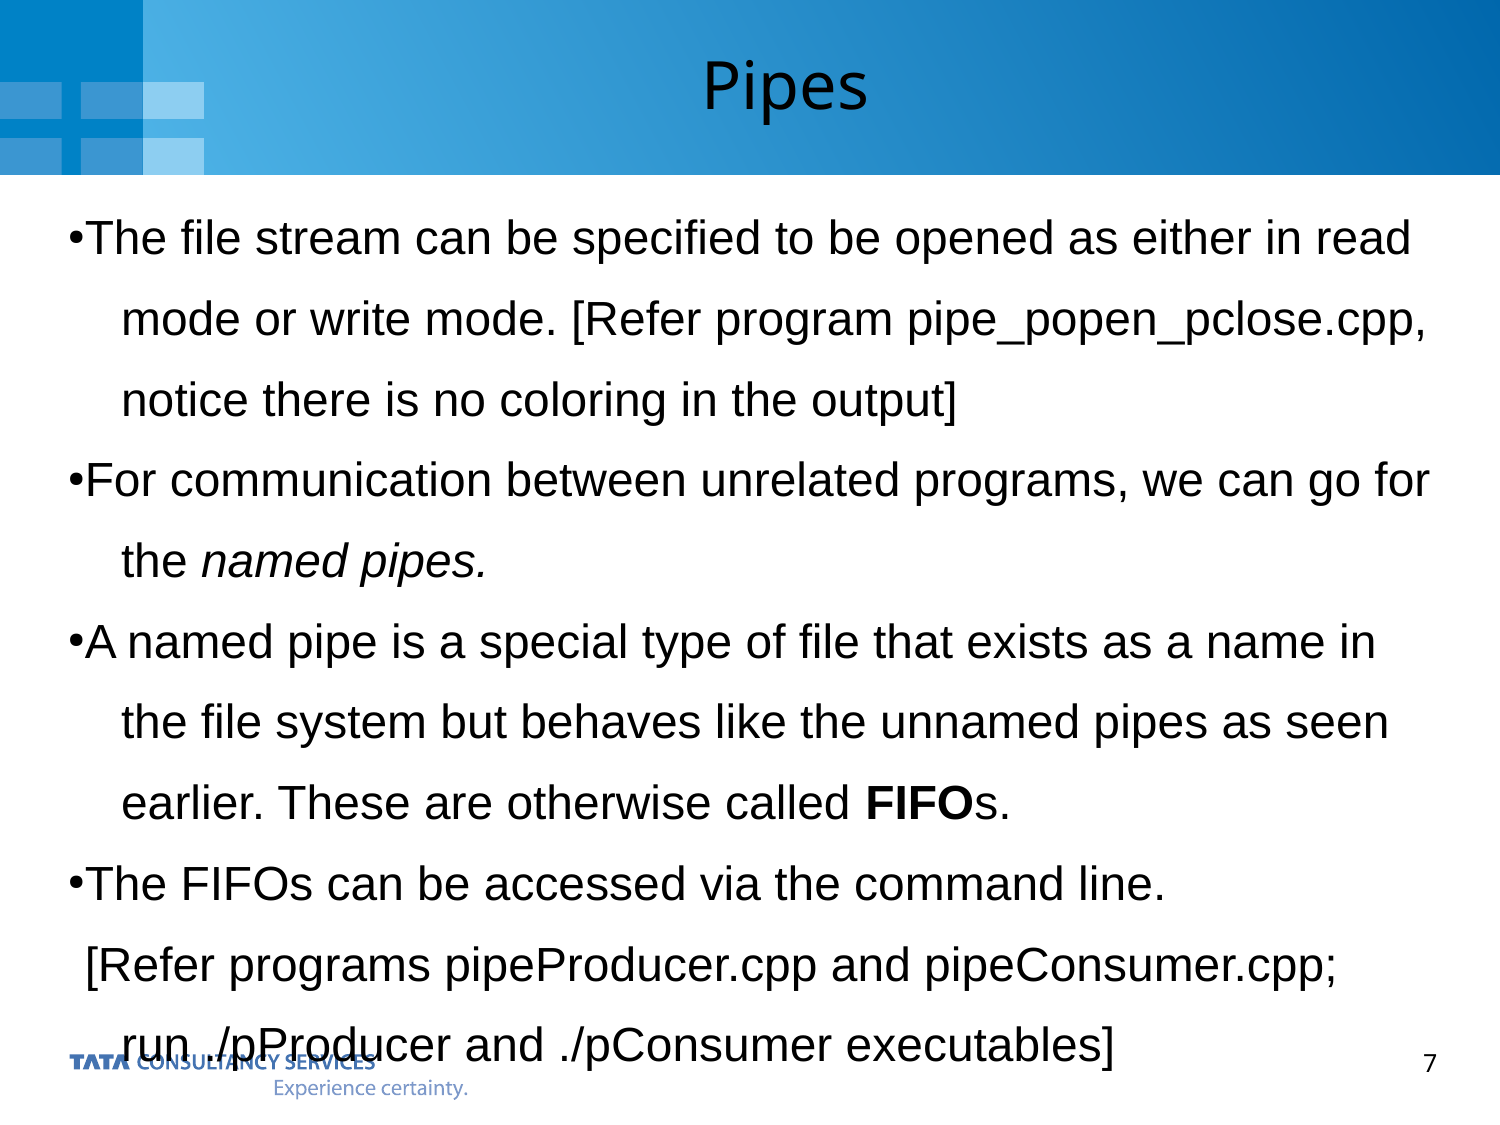

Pipes
The file stream can be specified to be opened as either in read mode or write mode. [Refer program pipe_popen_pclose.cpp, notice there is no coloring in the output]
For communication between unrelated programs, we can go for the named pipes.
A named pipe is a special type of file that exists as a name in the file system but behaves like the unnamed pipes as seen earlier. These are otherwise called FIFOs.
The FIFOs can be accessed via the command line.
[Refer programs pipeProducer.cpp and pipeConsumer.cpp; run ./pProducer and ./pConsumer executables]